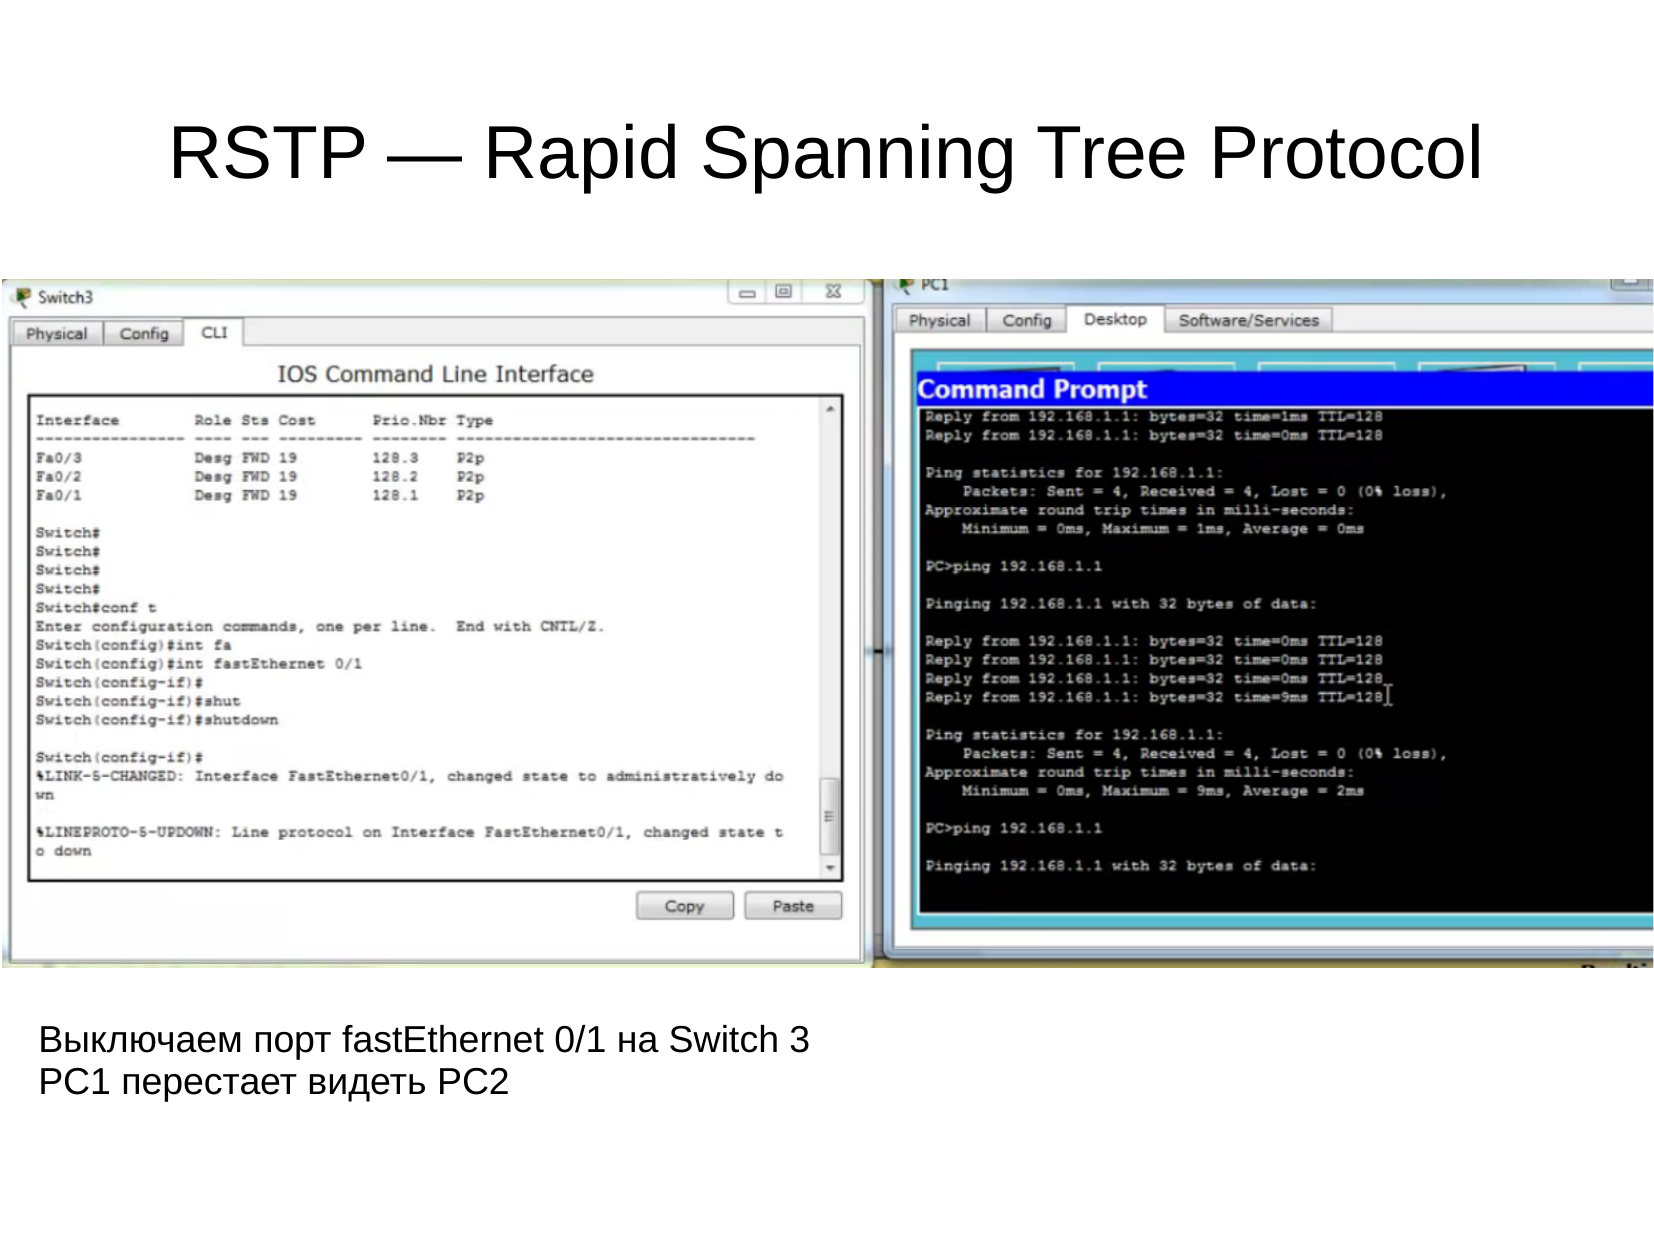

# RSTP — Rapid Spanning Tree Protocol
Выключаем порт fastEthernet 0/1 на Switch 3
PC1 перестает видеть PC2